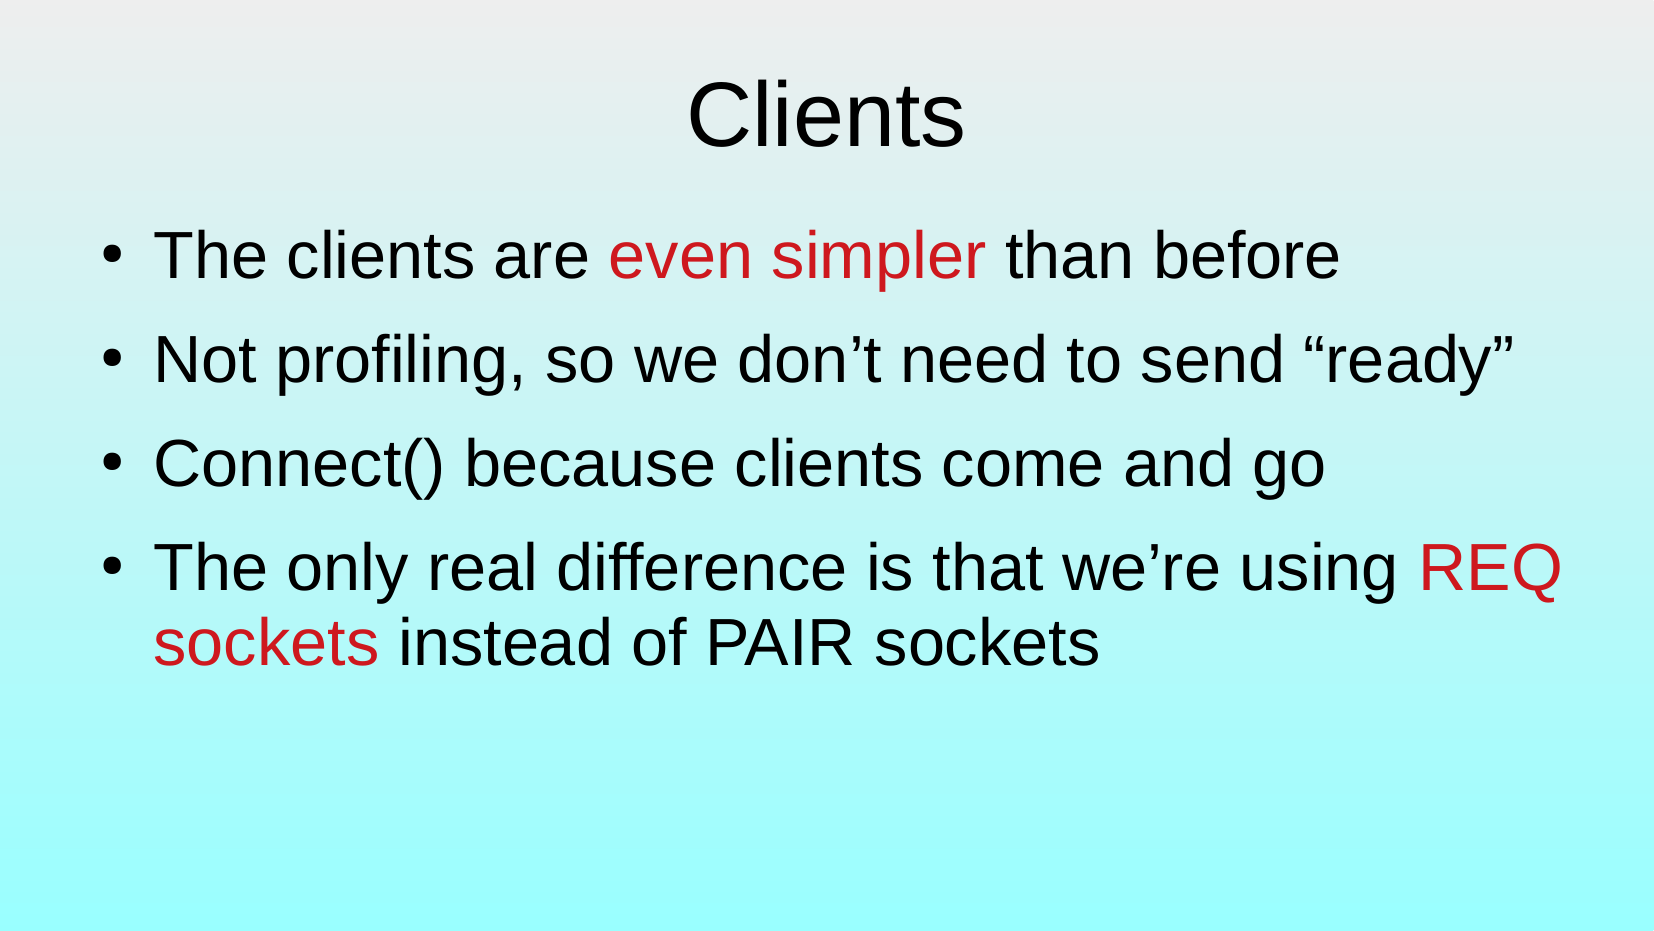

# Clients
The clients are even simpler than before
Not profiling, so we don’t need to send “ready”
Connect() because clients come and go
The only real difference is that we’re using REQ sockets instead of PAIR sockets